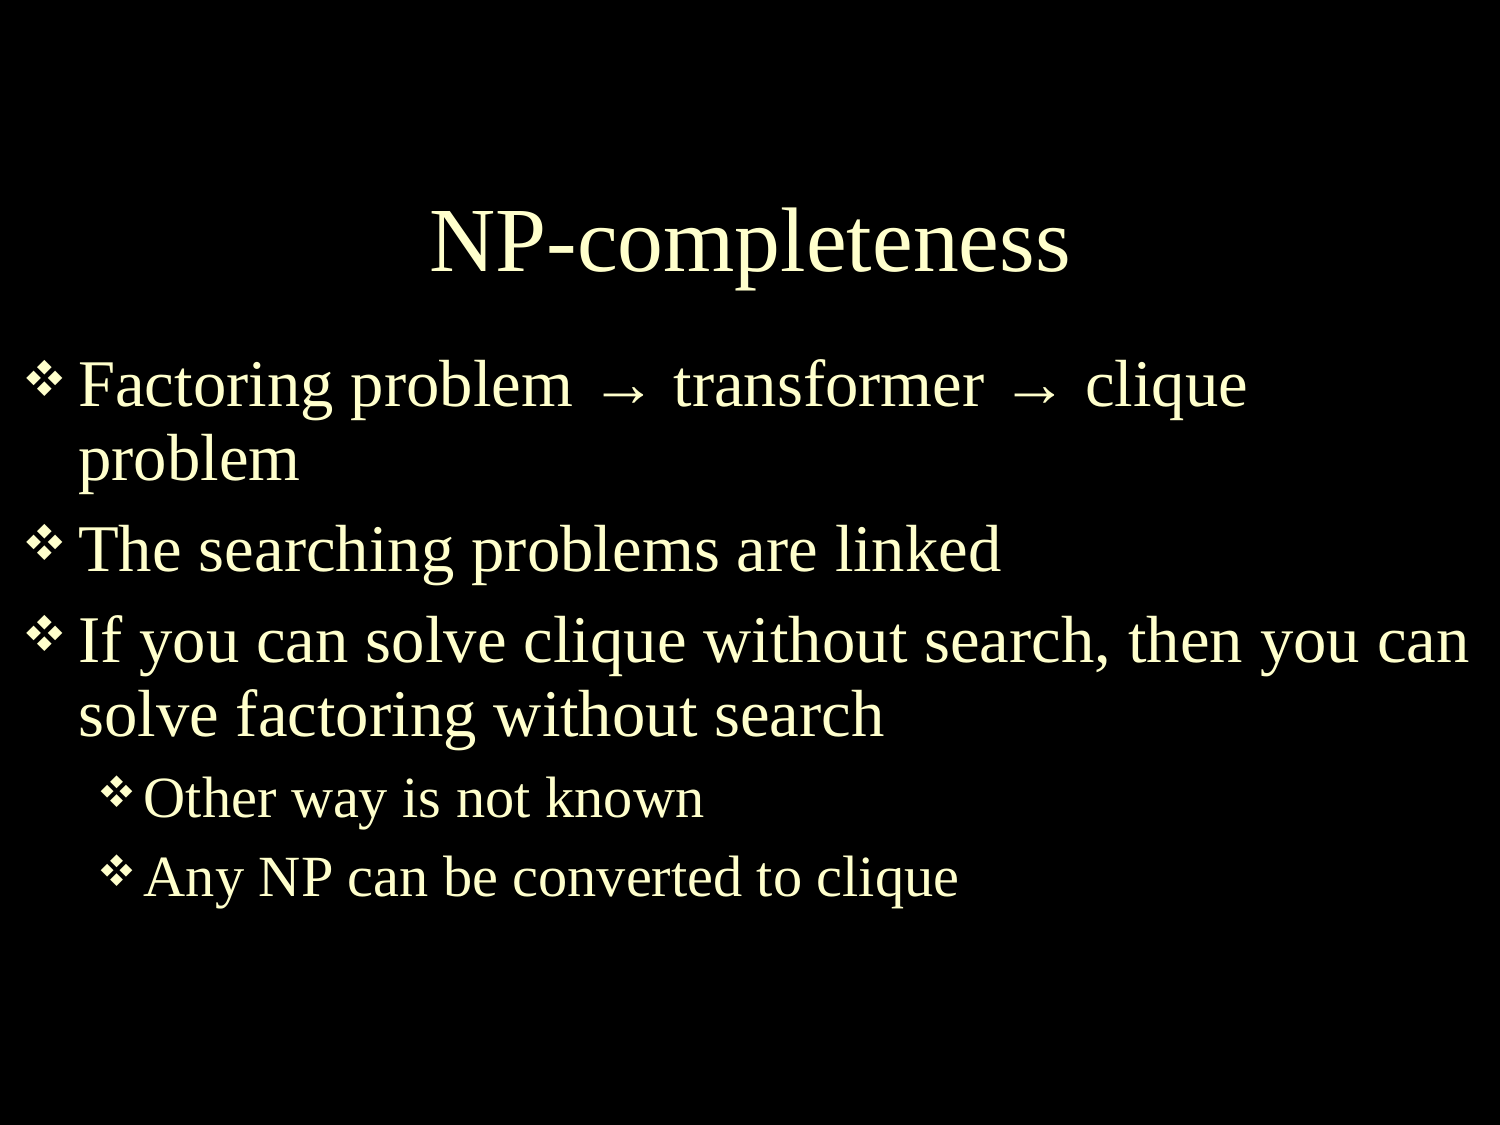

# NP-completeness
Factoring problem → transformer → clique problem
The searching problems are linked
If you can solve clique without search, then you can solve factoring without search
Other way is not known
Any NP can be converted to clique